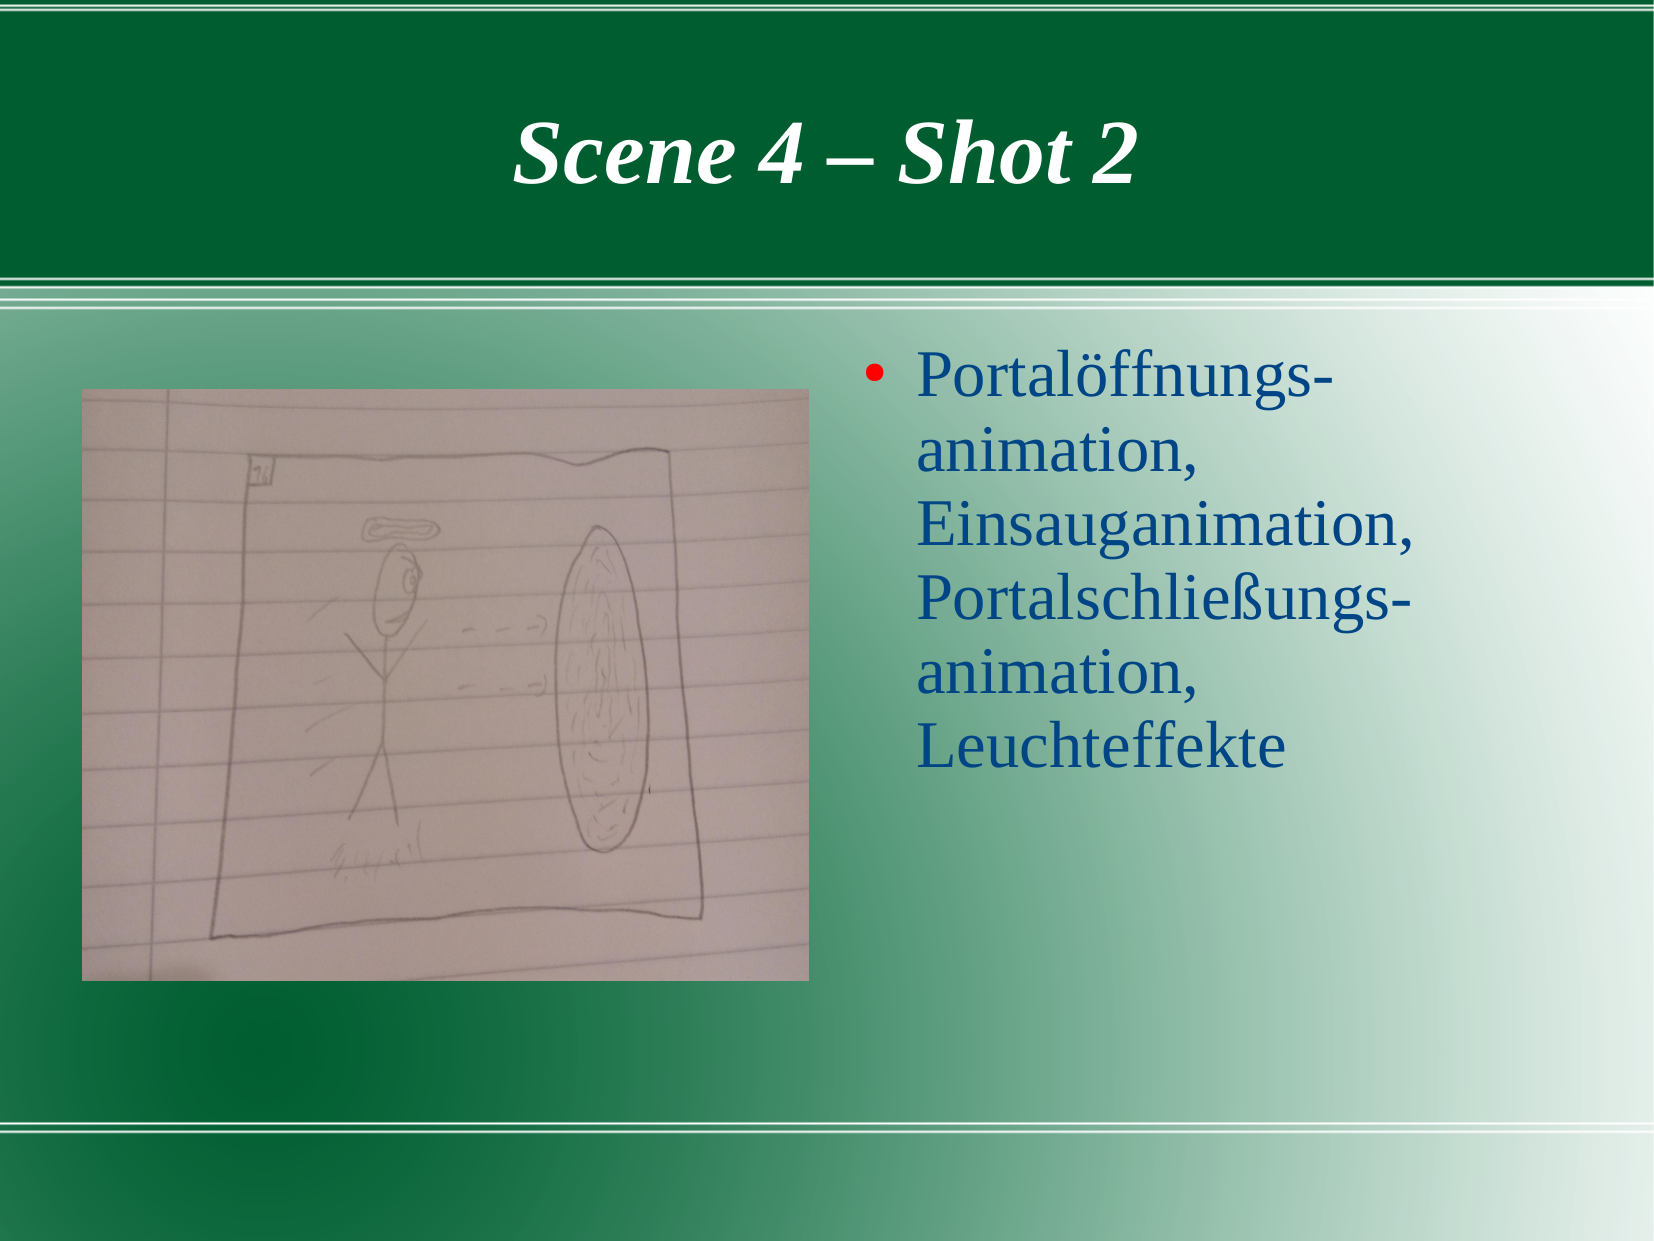

# Scene 4 – Shot 2
Portalöffnungs-animation, Einsauganimation, Portalschließungs-animation, Leuchteffekte